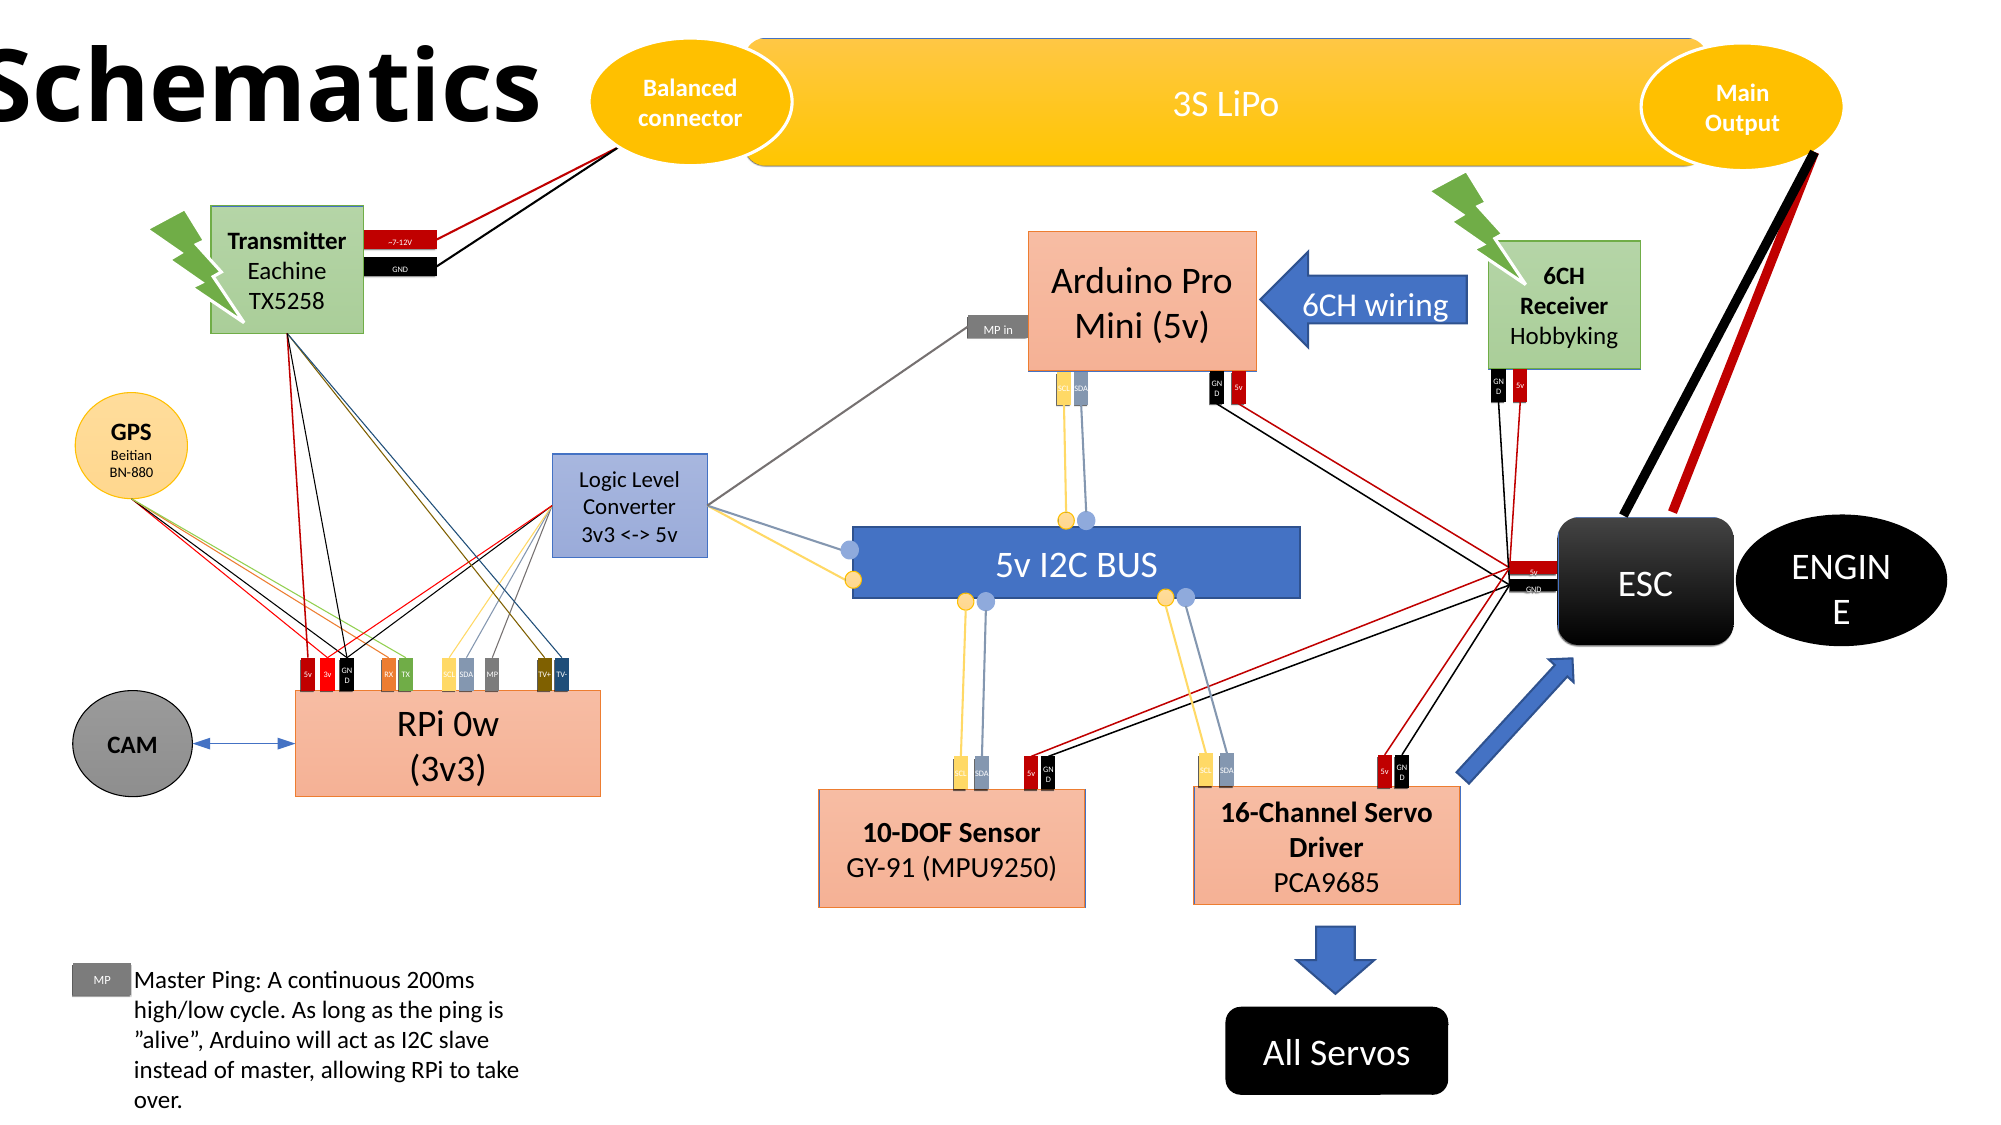

Schematics
Balanced connector
3S LiPo
Main Output
Transmitter Eachine
TX5258
~7-12V
Arduino Pro Mini (5v)
6CH Receiver Hobbyking
6CH wiring
GND
MP in
GND
5v
GND
5v
SCL
SDA
GPS
Beitian BN-880
Logic Level Converter
3v3 <-> 5v
ENGINE
ESC
5v I2C BUS
5v
GND
5v
3v
GND
RX
TX
SCL
SDA
MP
TV+
TV-
CAM
RPi 0w
(3v3)
SCL
SDA
5v
GND
SCL
SDA
5v
GND
16-Channel Servo Driver
PCA9685
10-DOF Sensor
GY-91 (MPU9250)
Master Ping: A continuous 200ms high/low cycle. As long as the ping is ”alive”, Arduino will act as I2C slave instead of master, allowing RPi to take over.
MP
All Servos